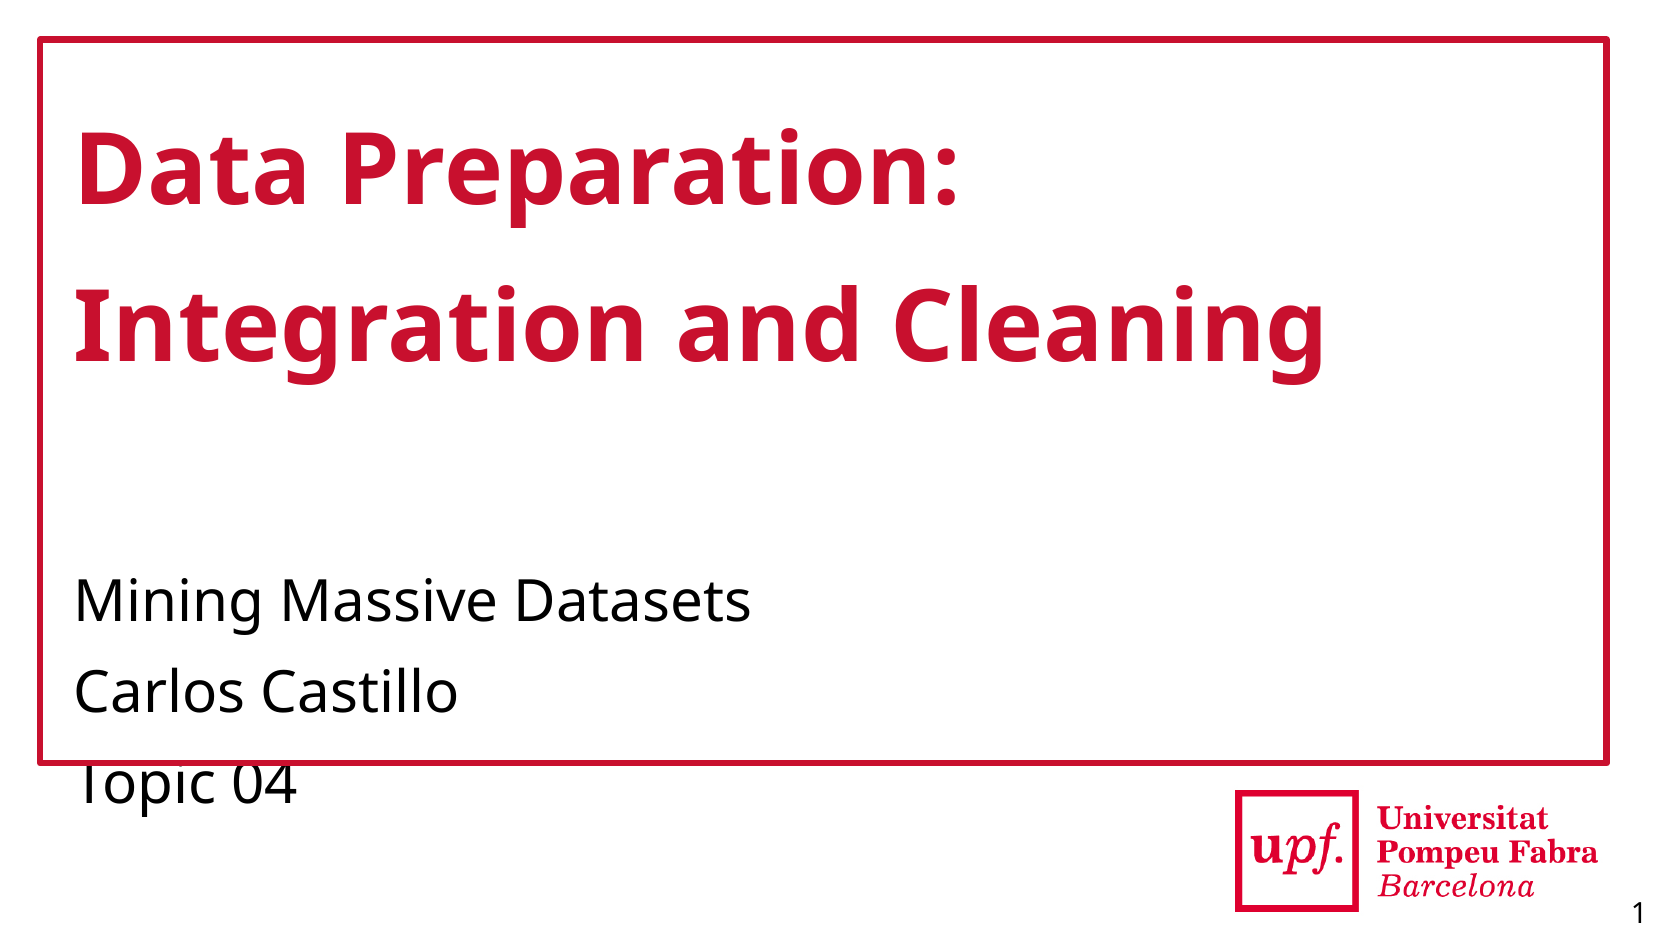

Data Preparation:
Integration and Cleaning
Mining Massive Datasets
Carlos Castillo
Topic 04
1